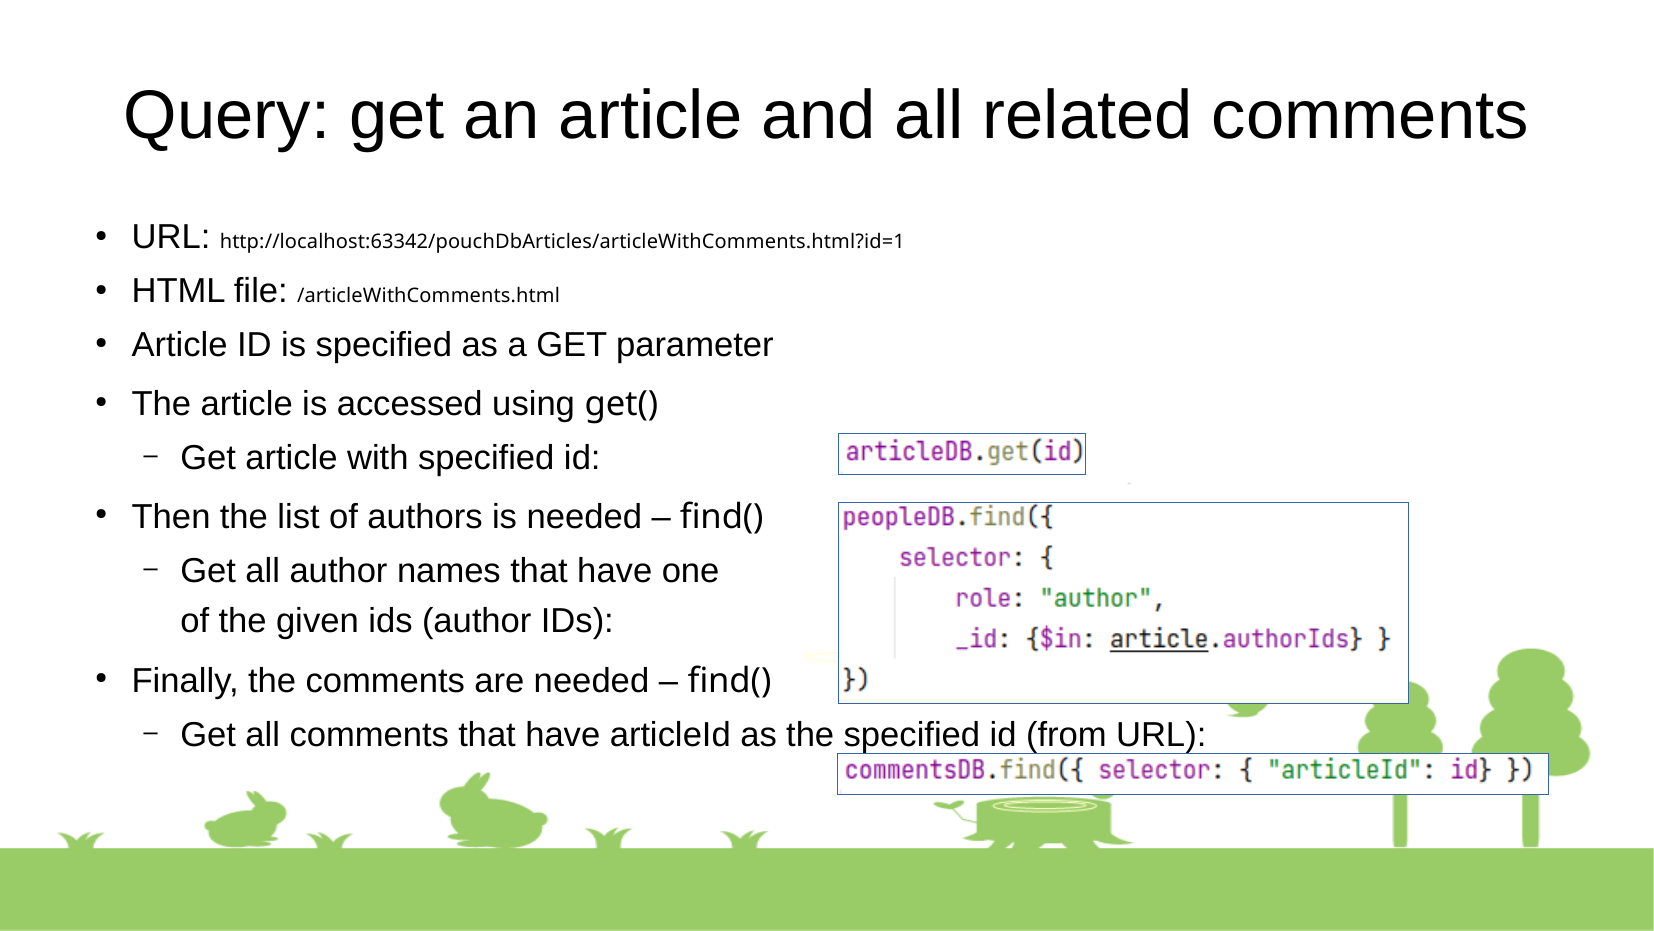

# Query: get an article and all related comments
URL: http://localhost:63342/pouchDbArticles/articleWithComments.html?id=1
HTML file: /articleWithComments.html
Article ID is specified as a GET parameter
The article is accessed using get()
Get article with specified id:
Then the list of authors is needed – find()
Get all author names that have one
of the given ids (author IDs):
Finally, the comments are needed – find()
Get all comments that have articleId as the specified id (from URL):